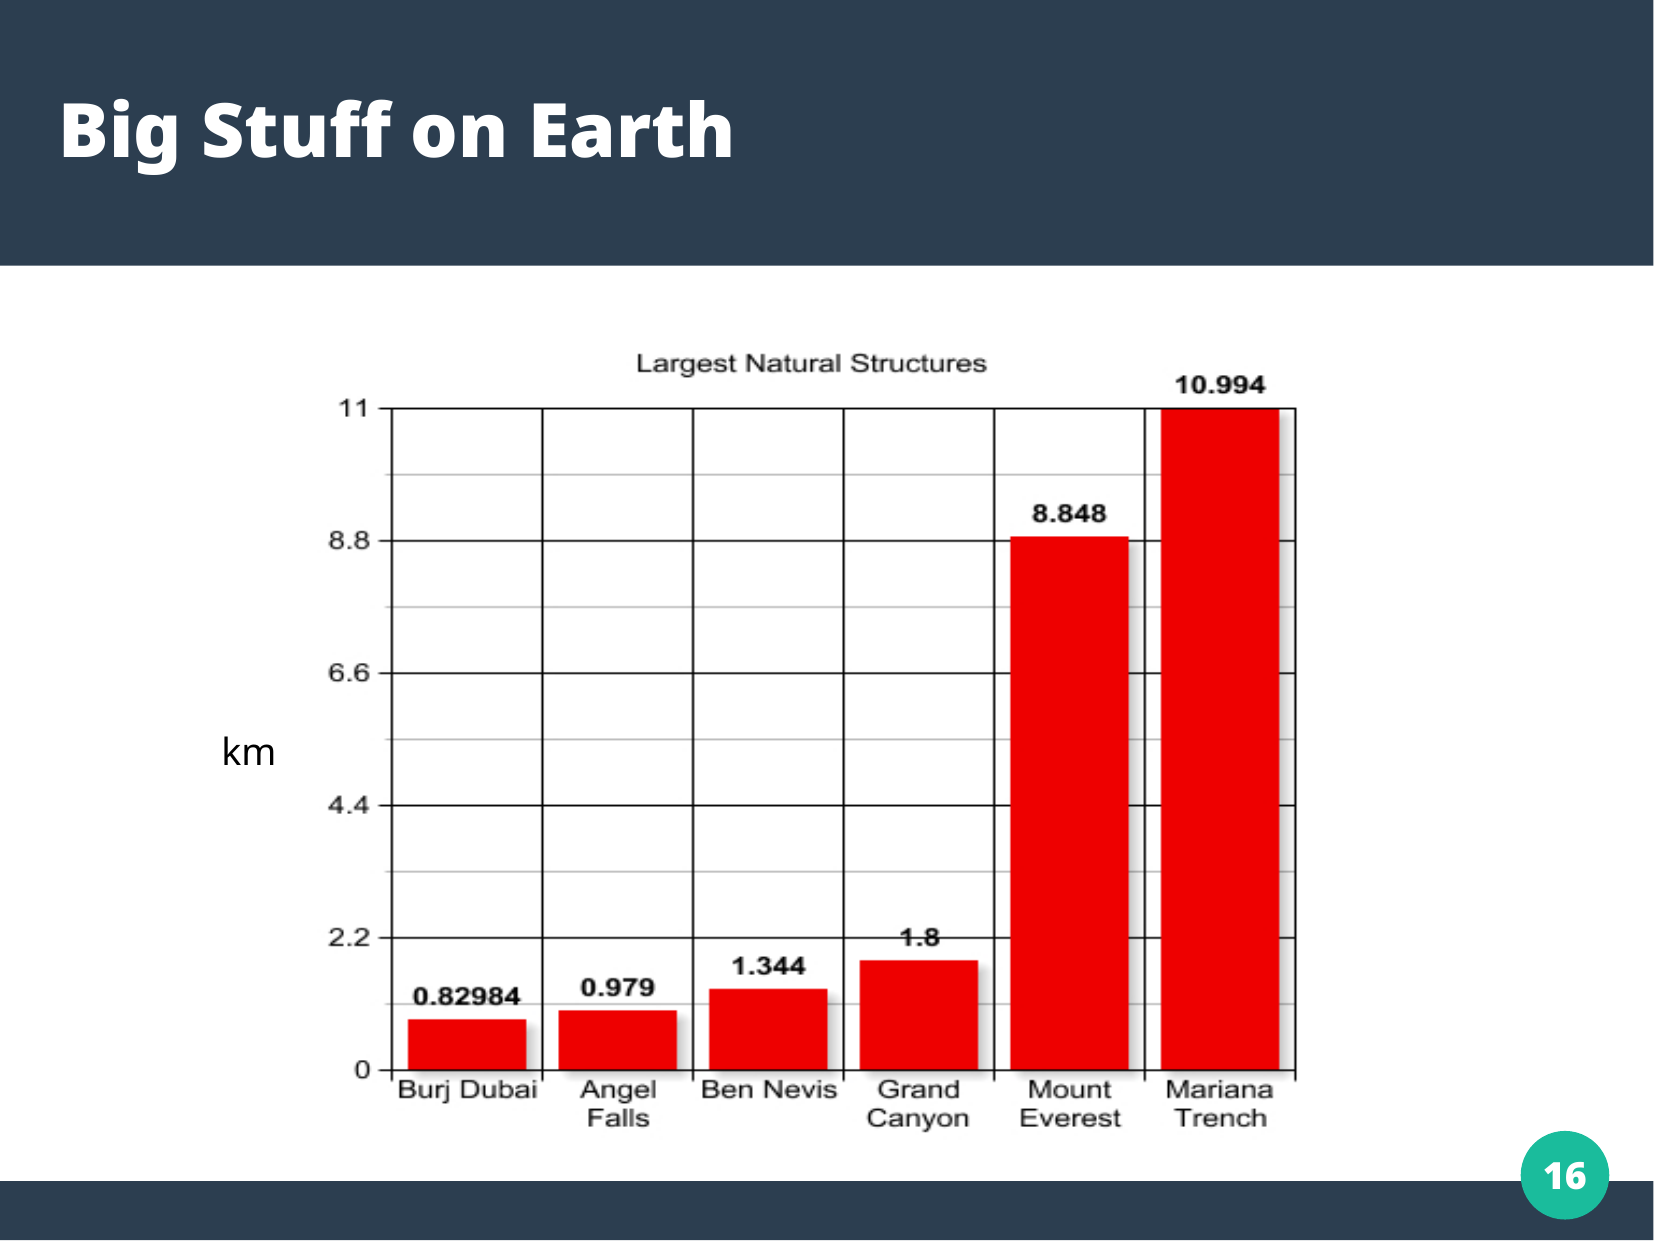

# Big Stuff on Earth
km
16